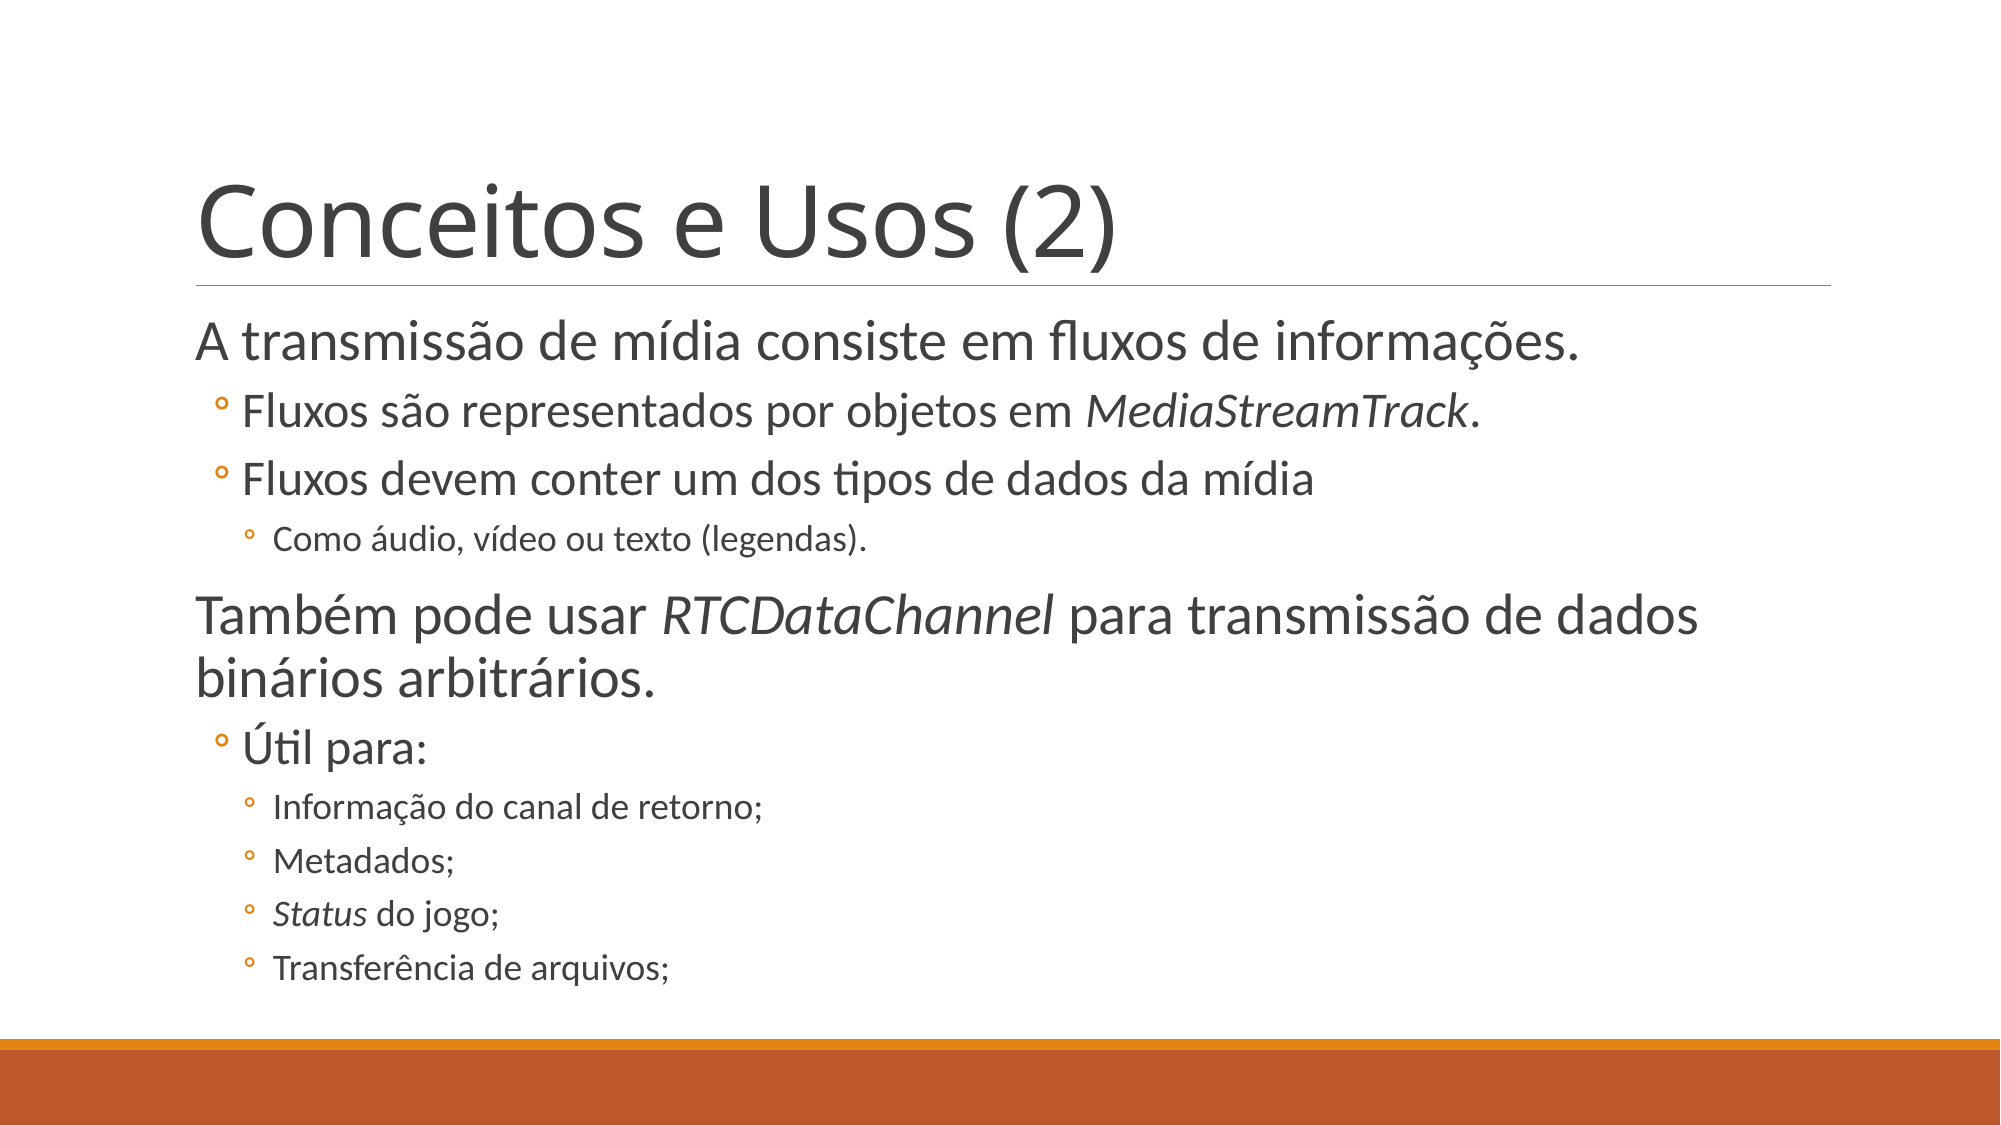

# Conceitos e Usos (2)
A transmissão de mídia consiste em fluxos de informações.
Fluxos são representados por objetos em MediaStreamTrack.
Fluxos devem conter um dos tipos de dados da mídia
Como áudio, vídeo ou texto (legendas).
Também pode usar RTCDataChannel para transmissão de dados binários arbitrários.
Útil para:
Informação do canal de retorno;
Metadados;
Status do jogo;
Transferência de arquivos;